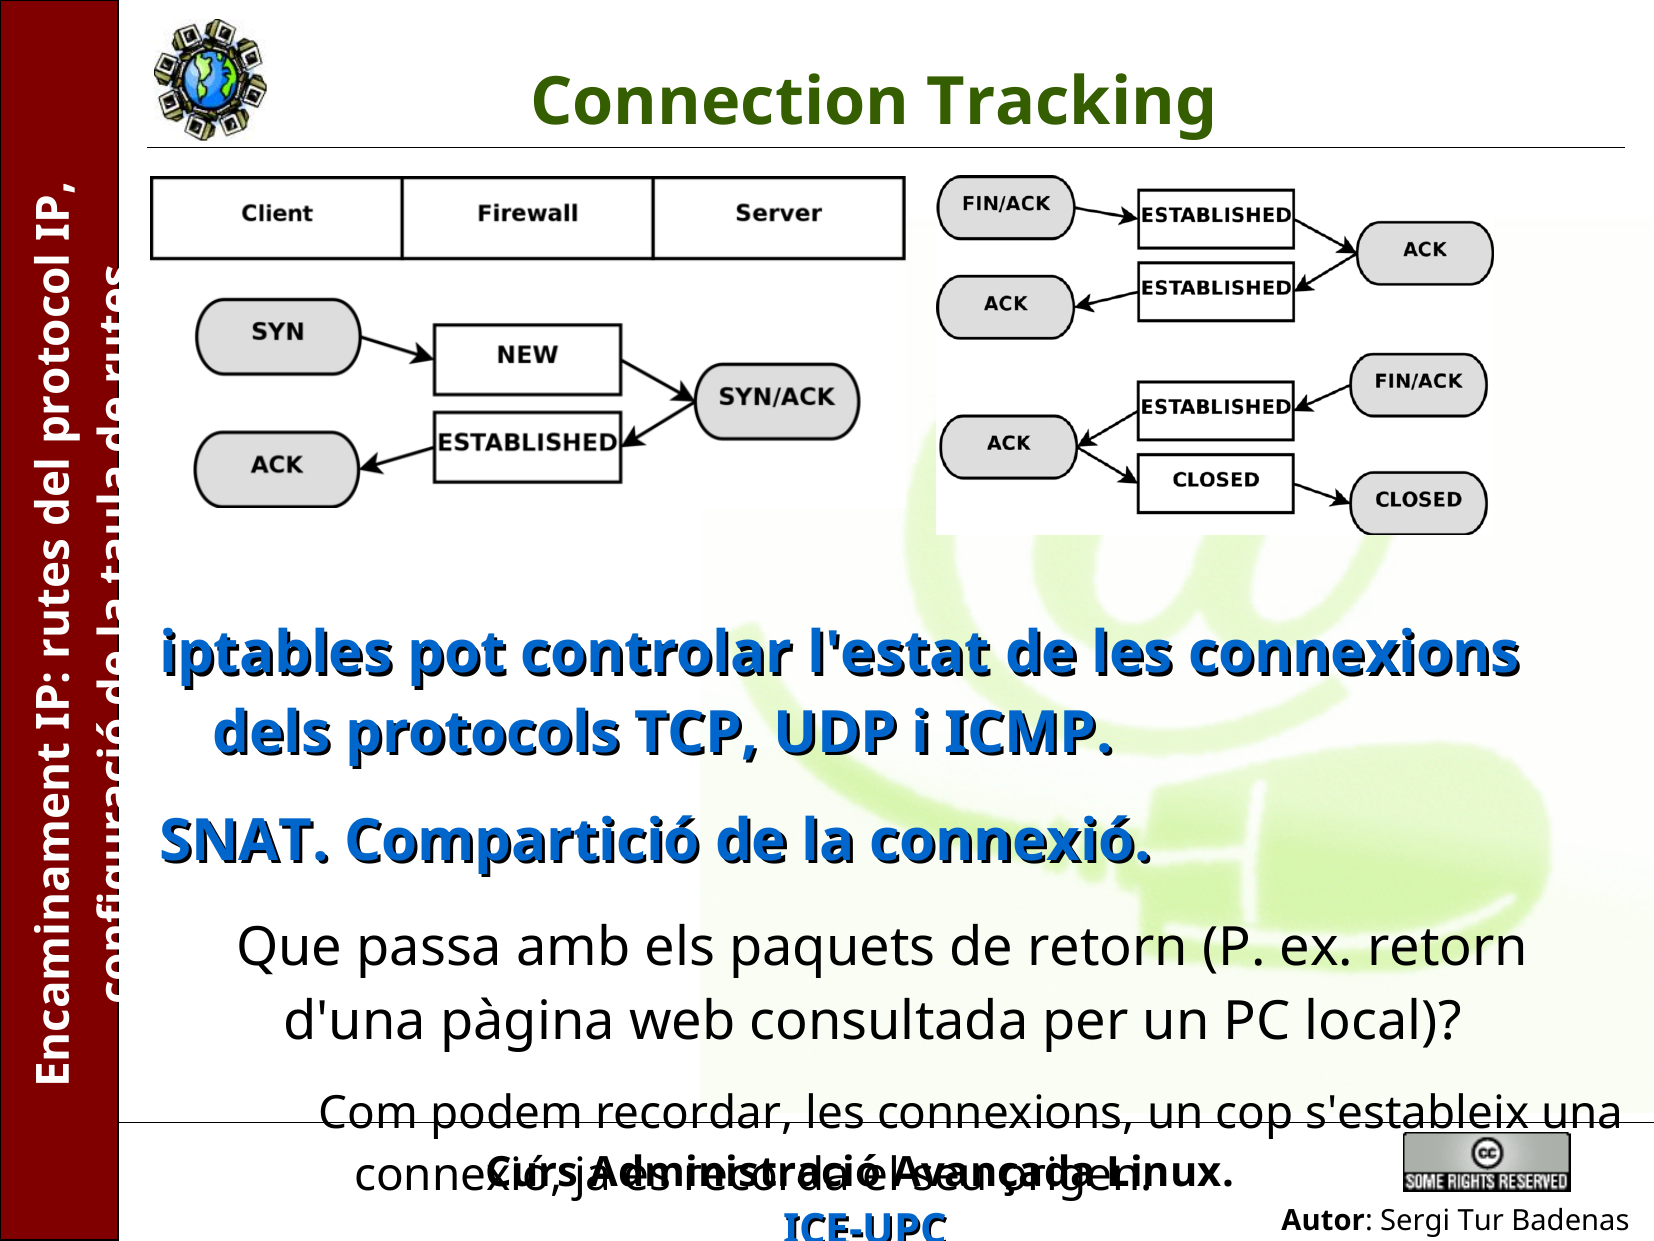

# Connection Tracking
iptables pot controlar l'estat de les connexions dels protocols TCP, UDP i ICMP.
SNAT. Compartició de la connexió.
Que passa amb els paquets de retorn (P. ex. retorn d'una pàgina web consultada per un PC local)?
Com podem recordar, les connexions, un cop s'estableix una connexió, ja es recorda el seu origen.